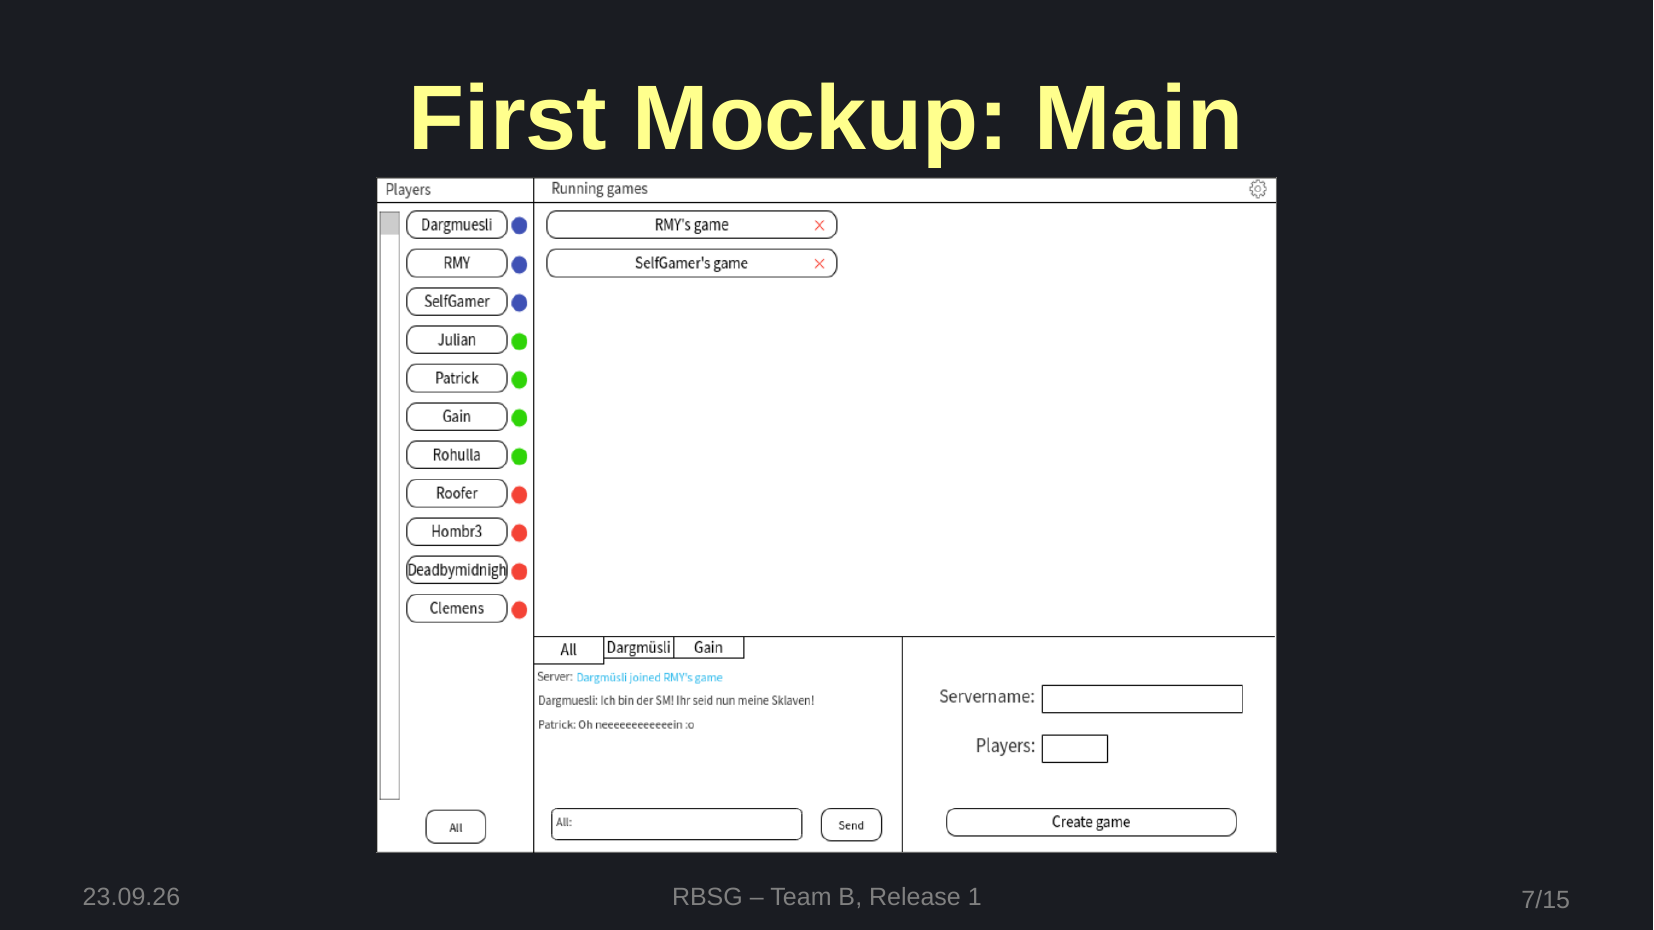

# First Mockup: Main
RBSG – Team B, Release 1
7